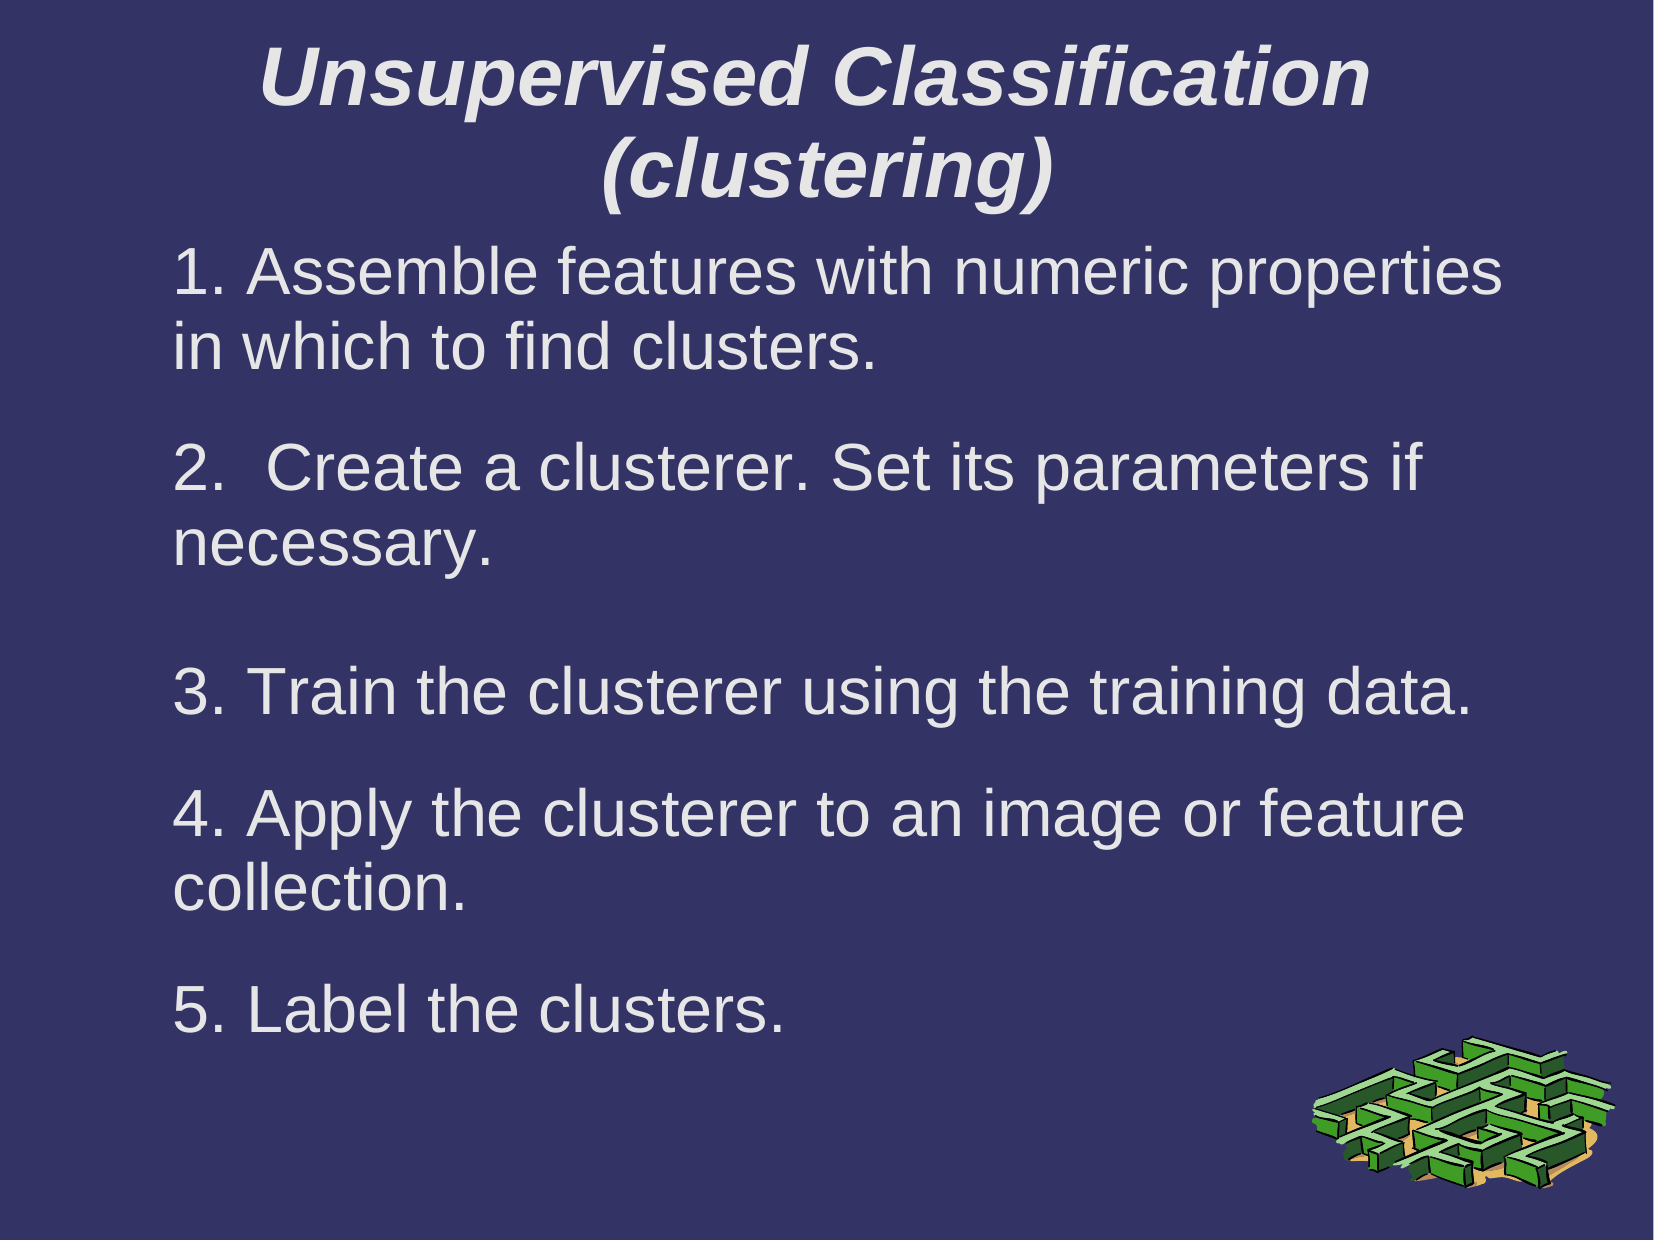

# Unsupervised Classification (clustering)
1. Assemble features with numeric properties in which to find clusters.
2. Create a clusterer. Set its parameters if necessary.
3. Train the clusterer using the training data.
4. Apply the clusterer to an image or feature collection.
5. Label the clusters.